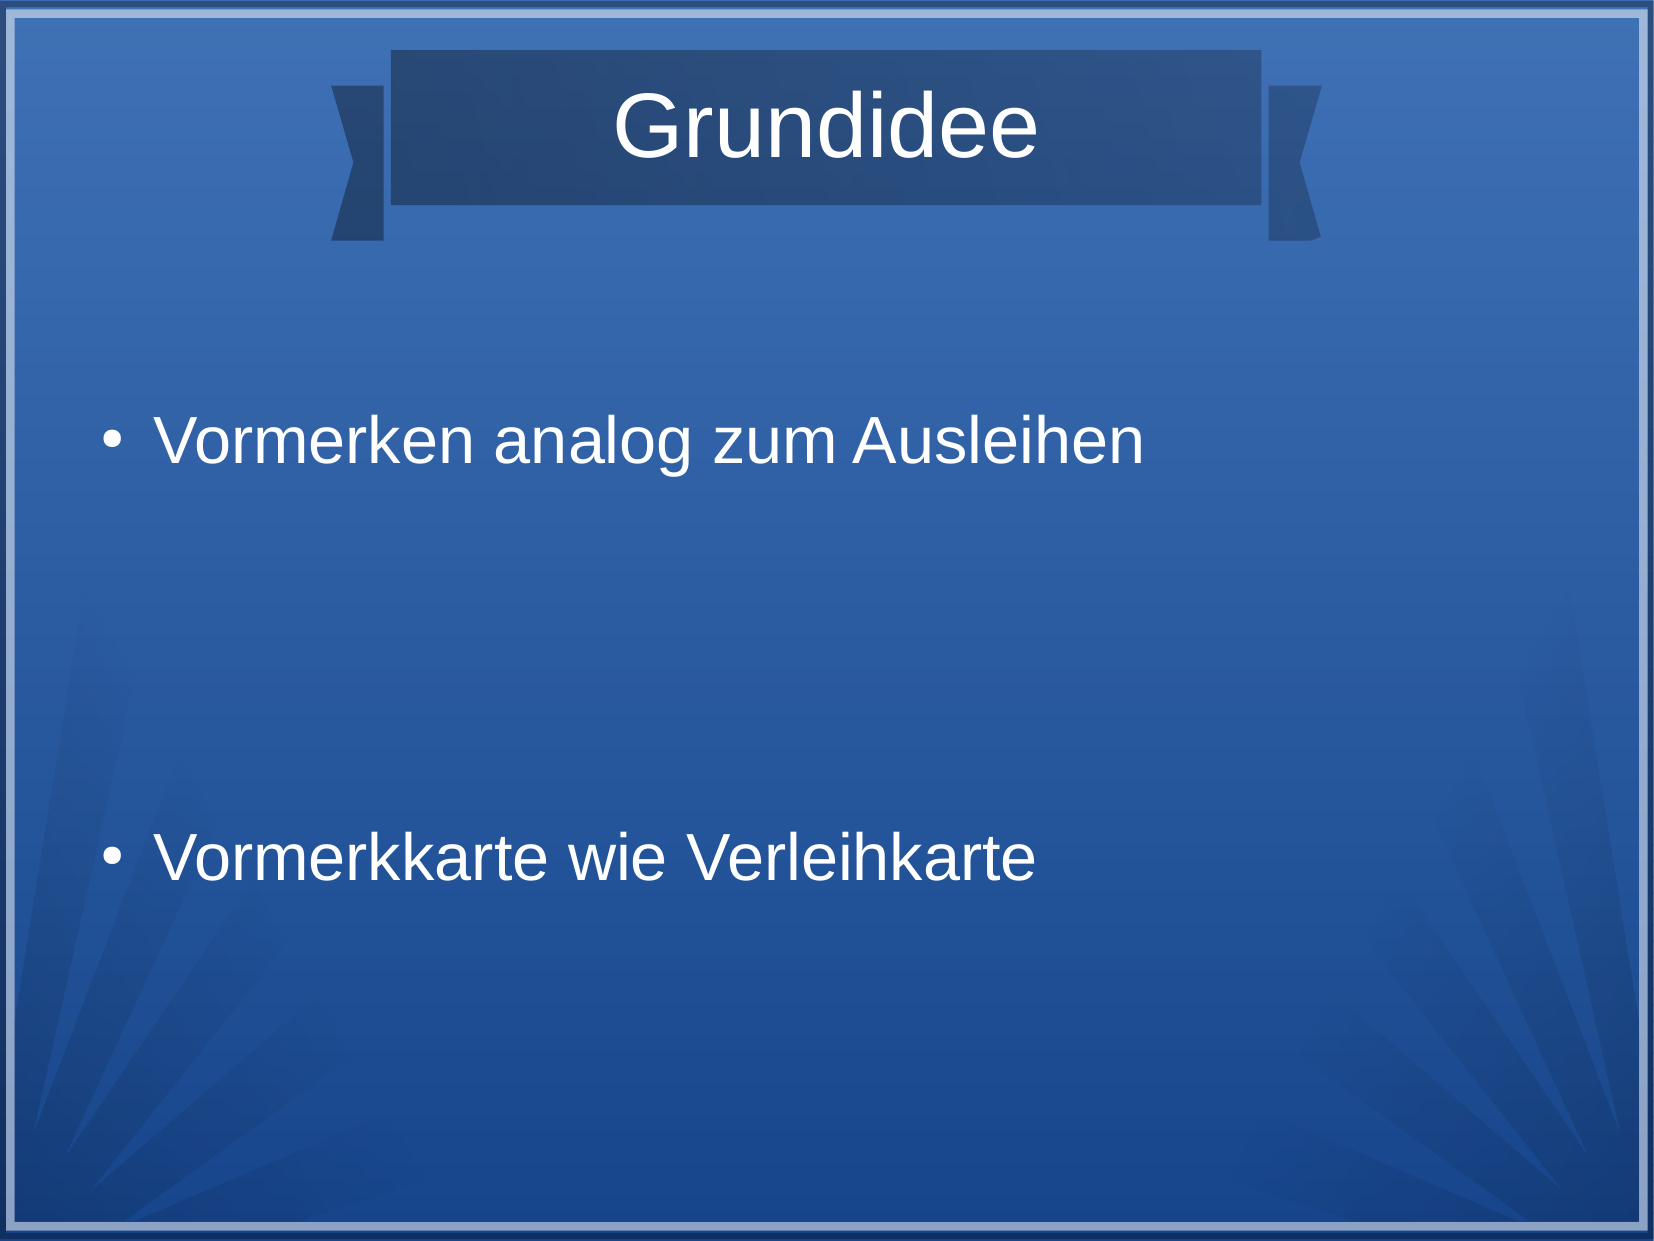

# Grundidee
Vormerken analog zum Ausleihen
Vormerkkarte wie Verleihkarte